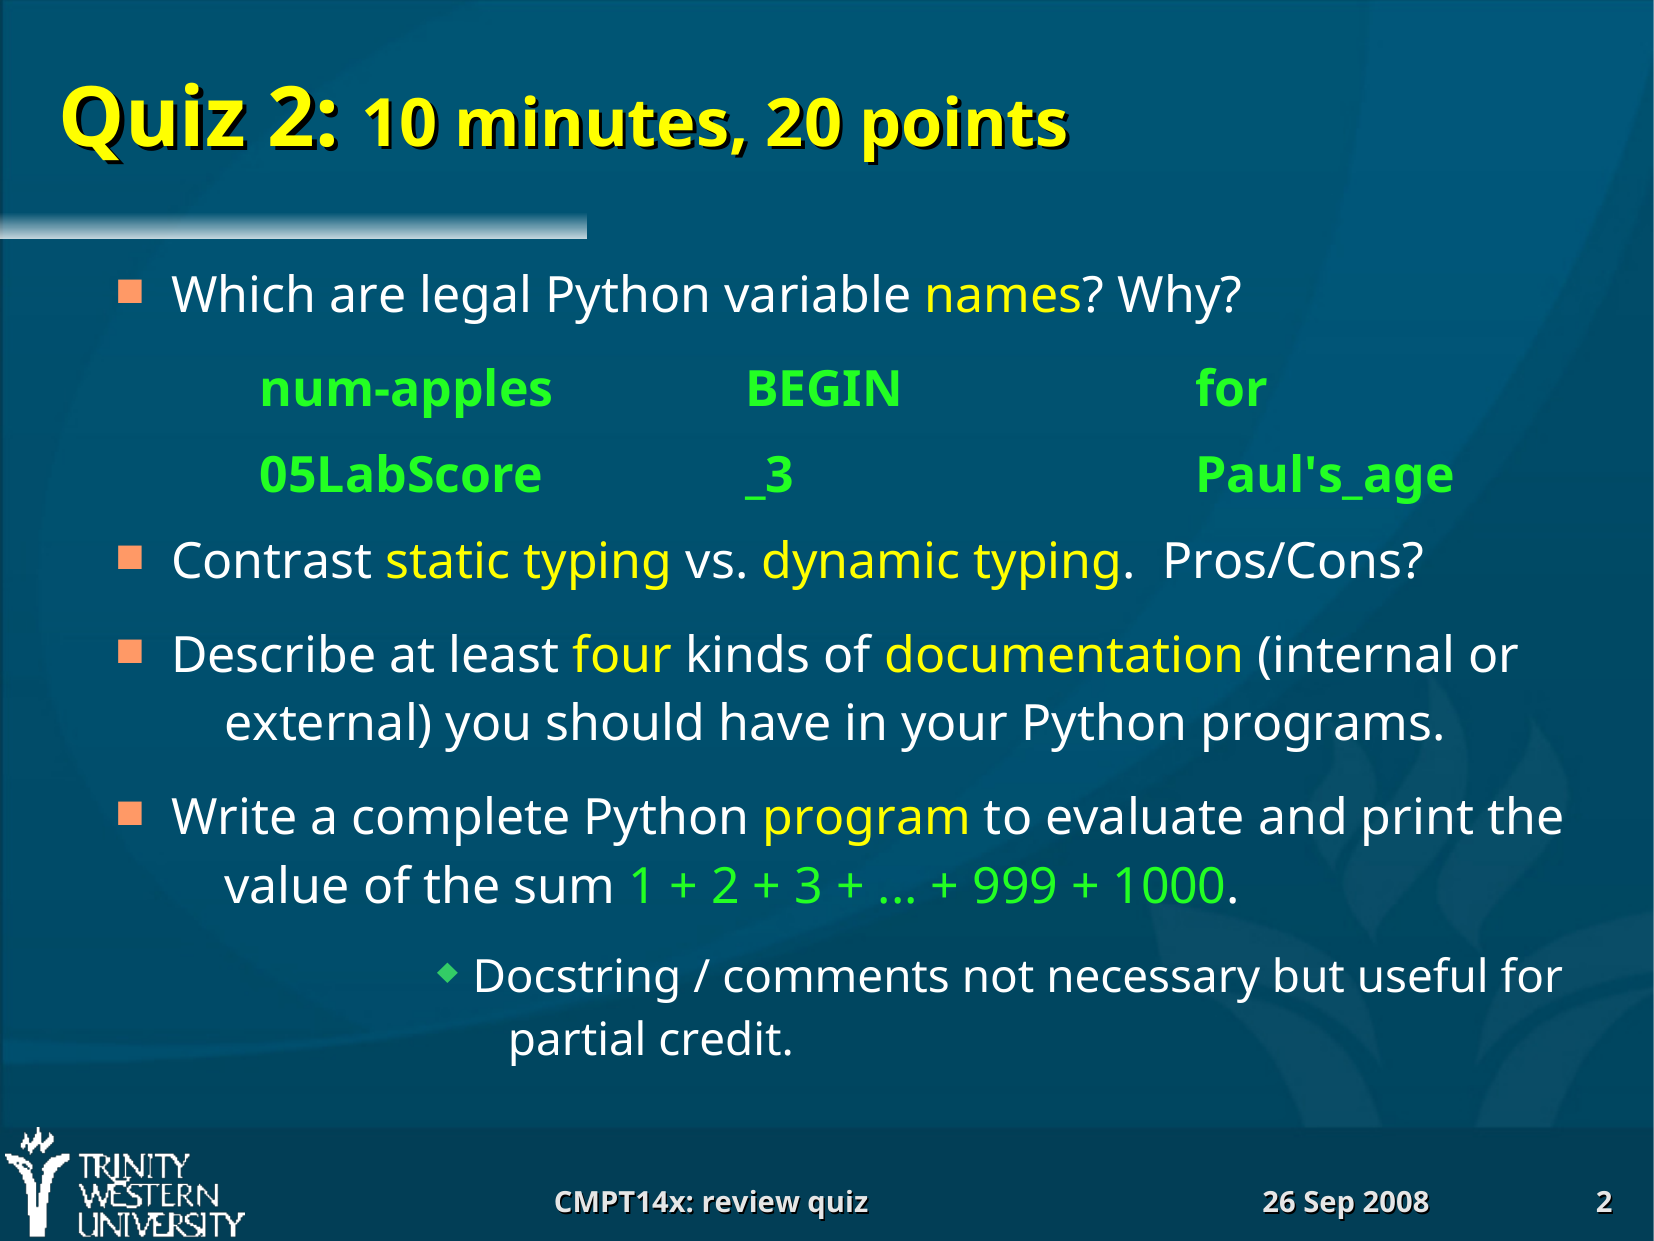

# Quiz 2: 10 minutes, 20 points
Which are legal Python variable names? Why?
num-apples			BEGIN				for
05LabScore			_3						Paul's_age
Contrast static typing vs. dynamic typing. Pros/Cons?
Describe at least four kinds of documentation (internal or external) you should have in your Python programs.
Write a complete Python program to evaluate and print the value of the sum 1 + 2 + 3 + ... + 999 + 1000.
Docstring / comments not necessary but useful for partial credit.
CMPT14x: review quiz
26 Sep 2008
2